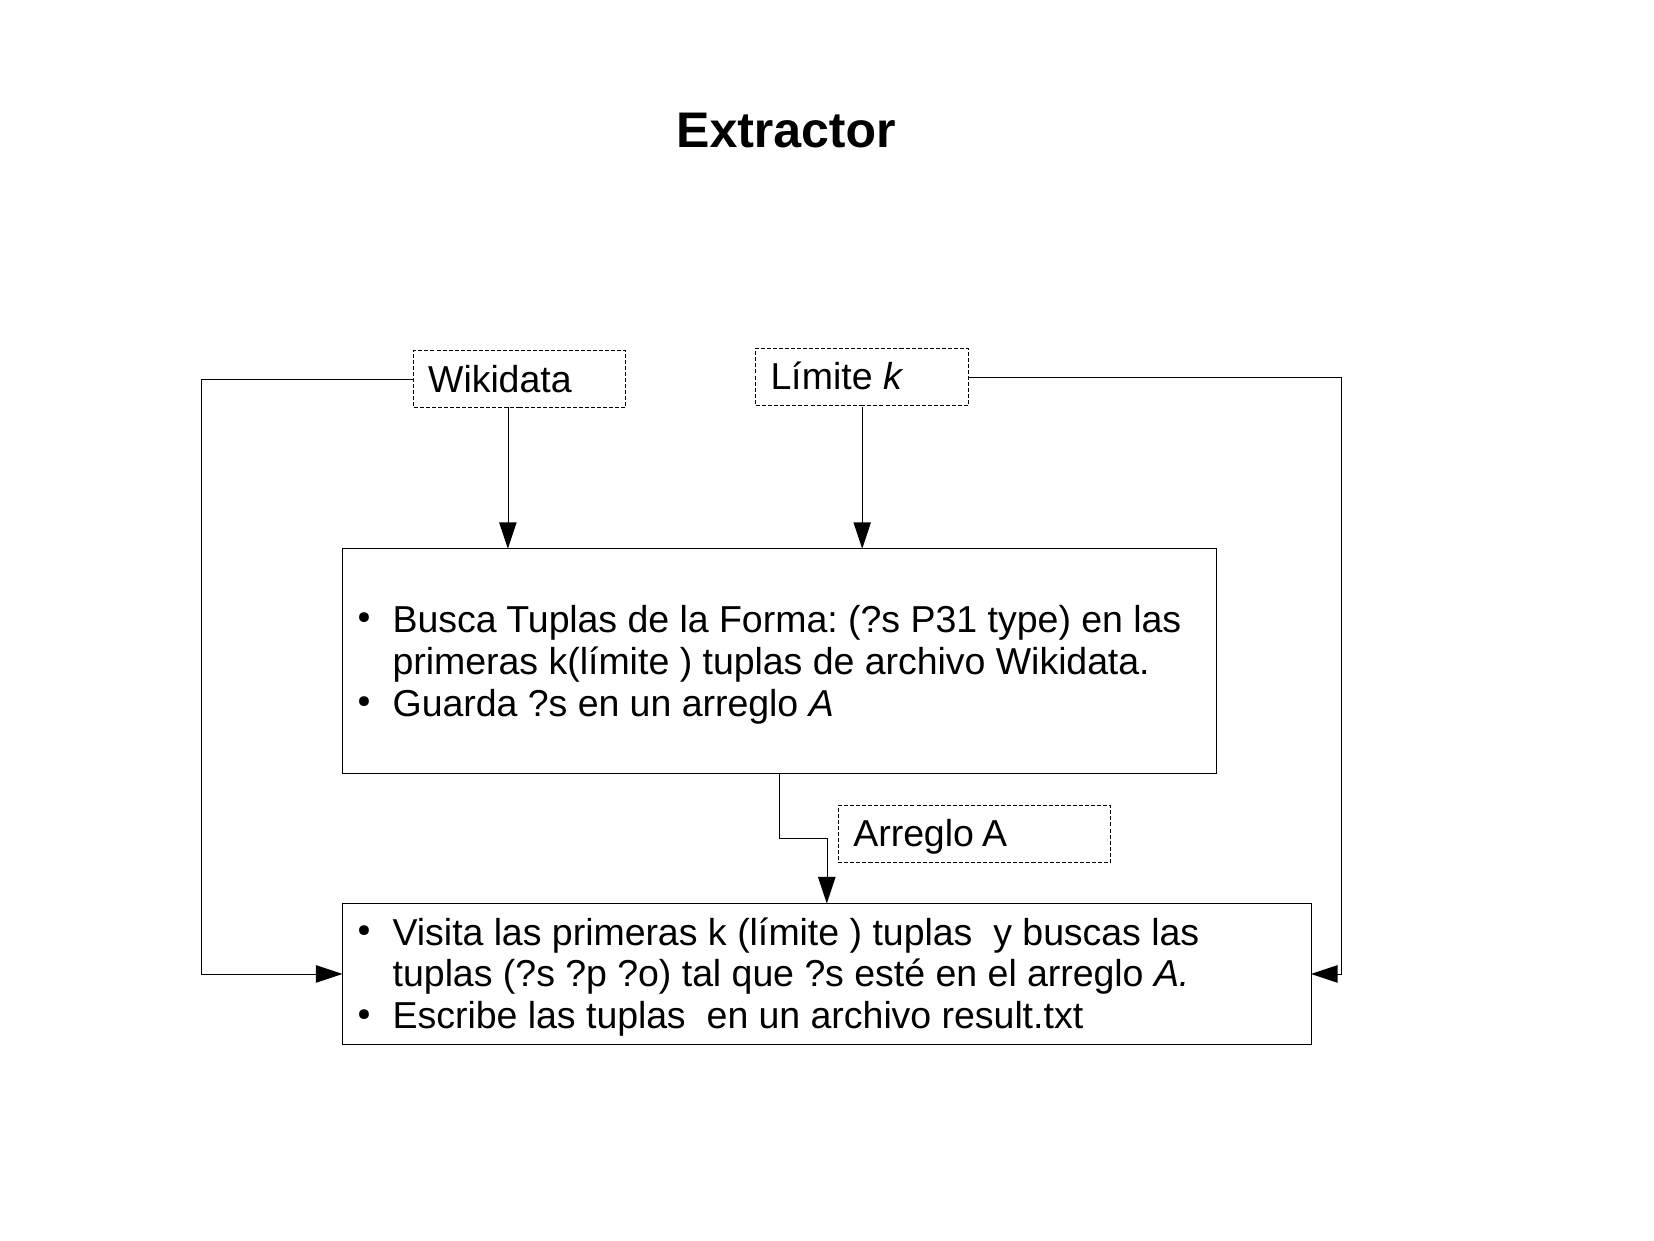

Extractor
Límite k
Wikidata
Busca Tuplas de la Forma: (?s P31 type) en las primeras k(límite ) tuplas de archivo Wikidata.
Guarda ?s en un arreglo A
Arreglo A
Visita las primeras k (límite ) tuplas y buscas las tuplas (?s ?p ?o) tal que ?s esté en el arreglo A.
Escribe las tuplas en un archivo result.txt